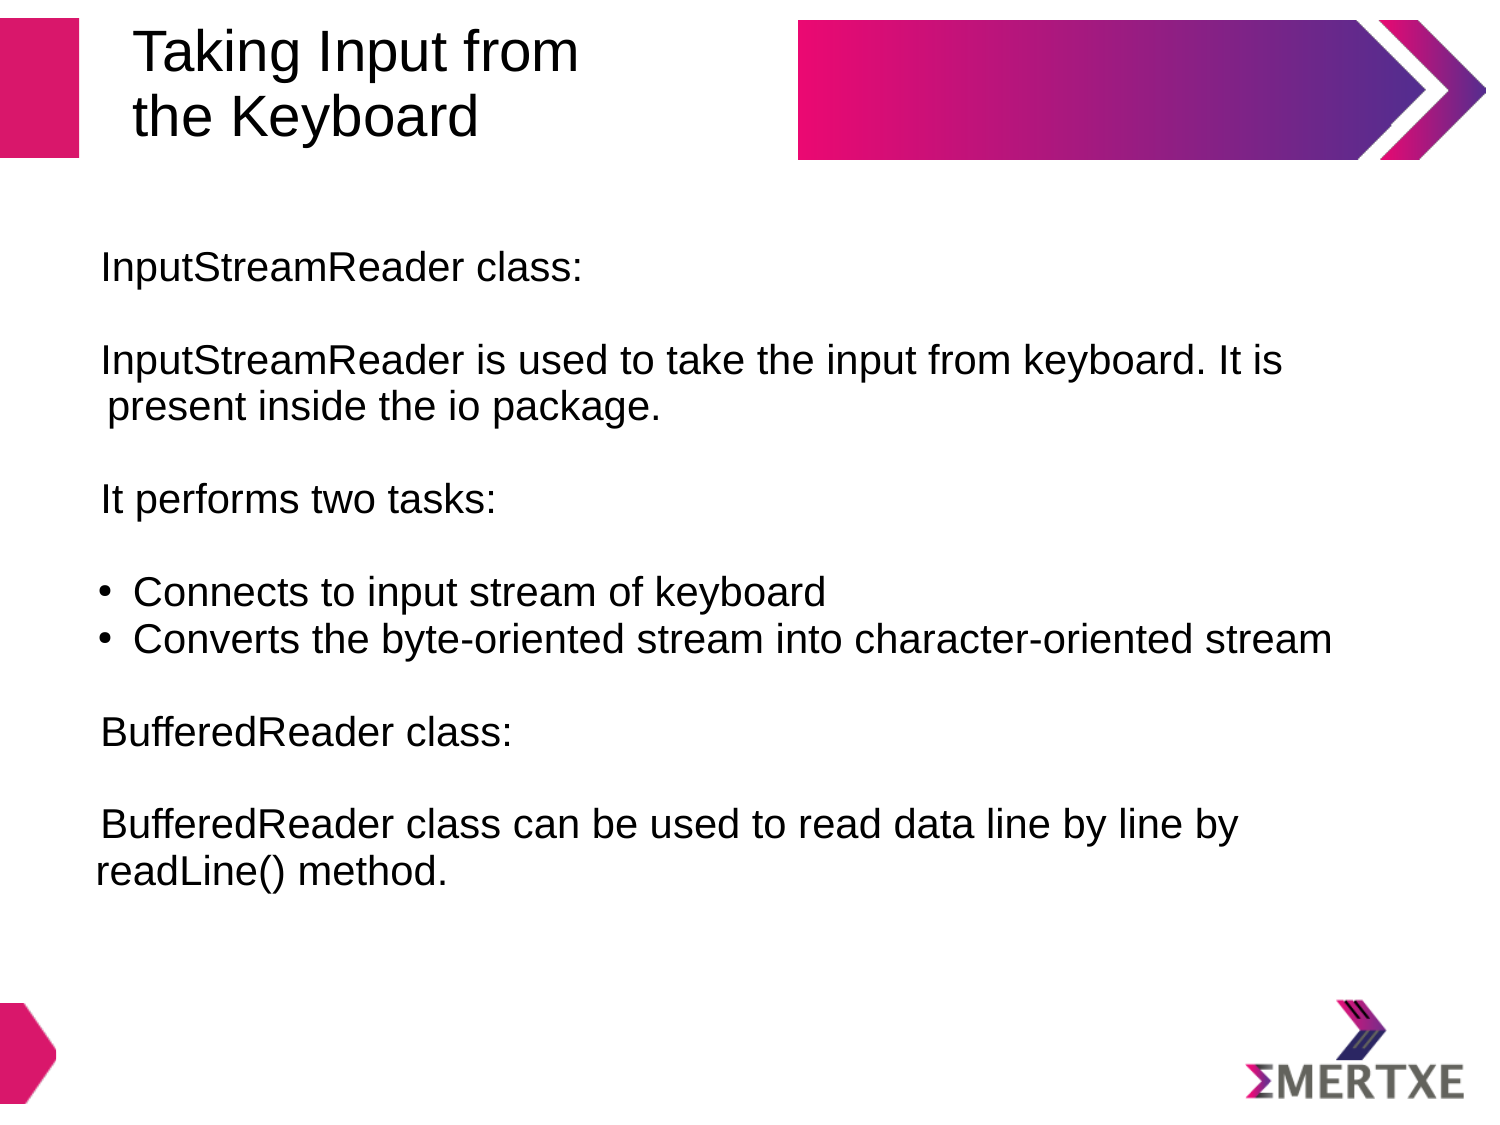

Taking Input from
the Keyboard
	InputStreamReader class:
	InputStreamReader is used to take the input from keyboard. It is
 present inside the io package.
	It performs two tasks:
Connects to input stream of keyboard
Converts the byte-oriented stream into character-oriented stream
	BufferedReader class:
	BufferedReader class can be used to read data line by line by
 readLine() method.